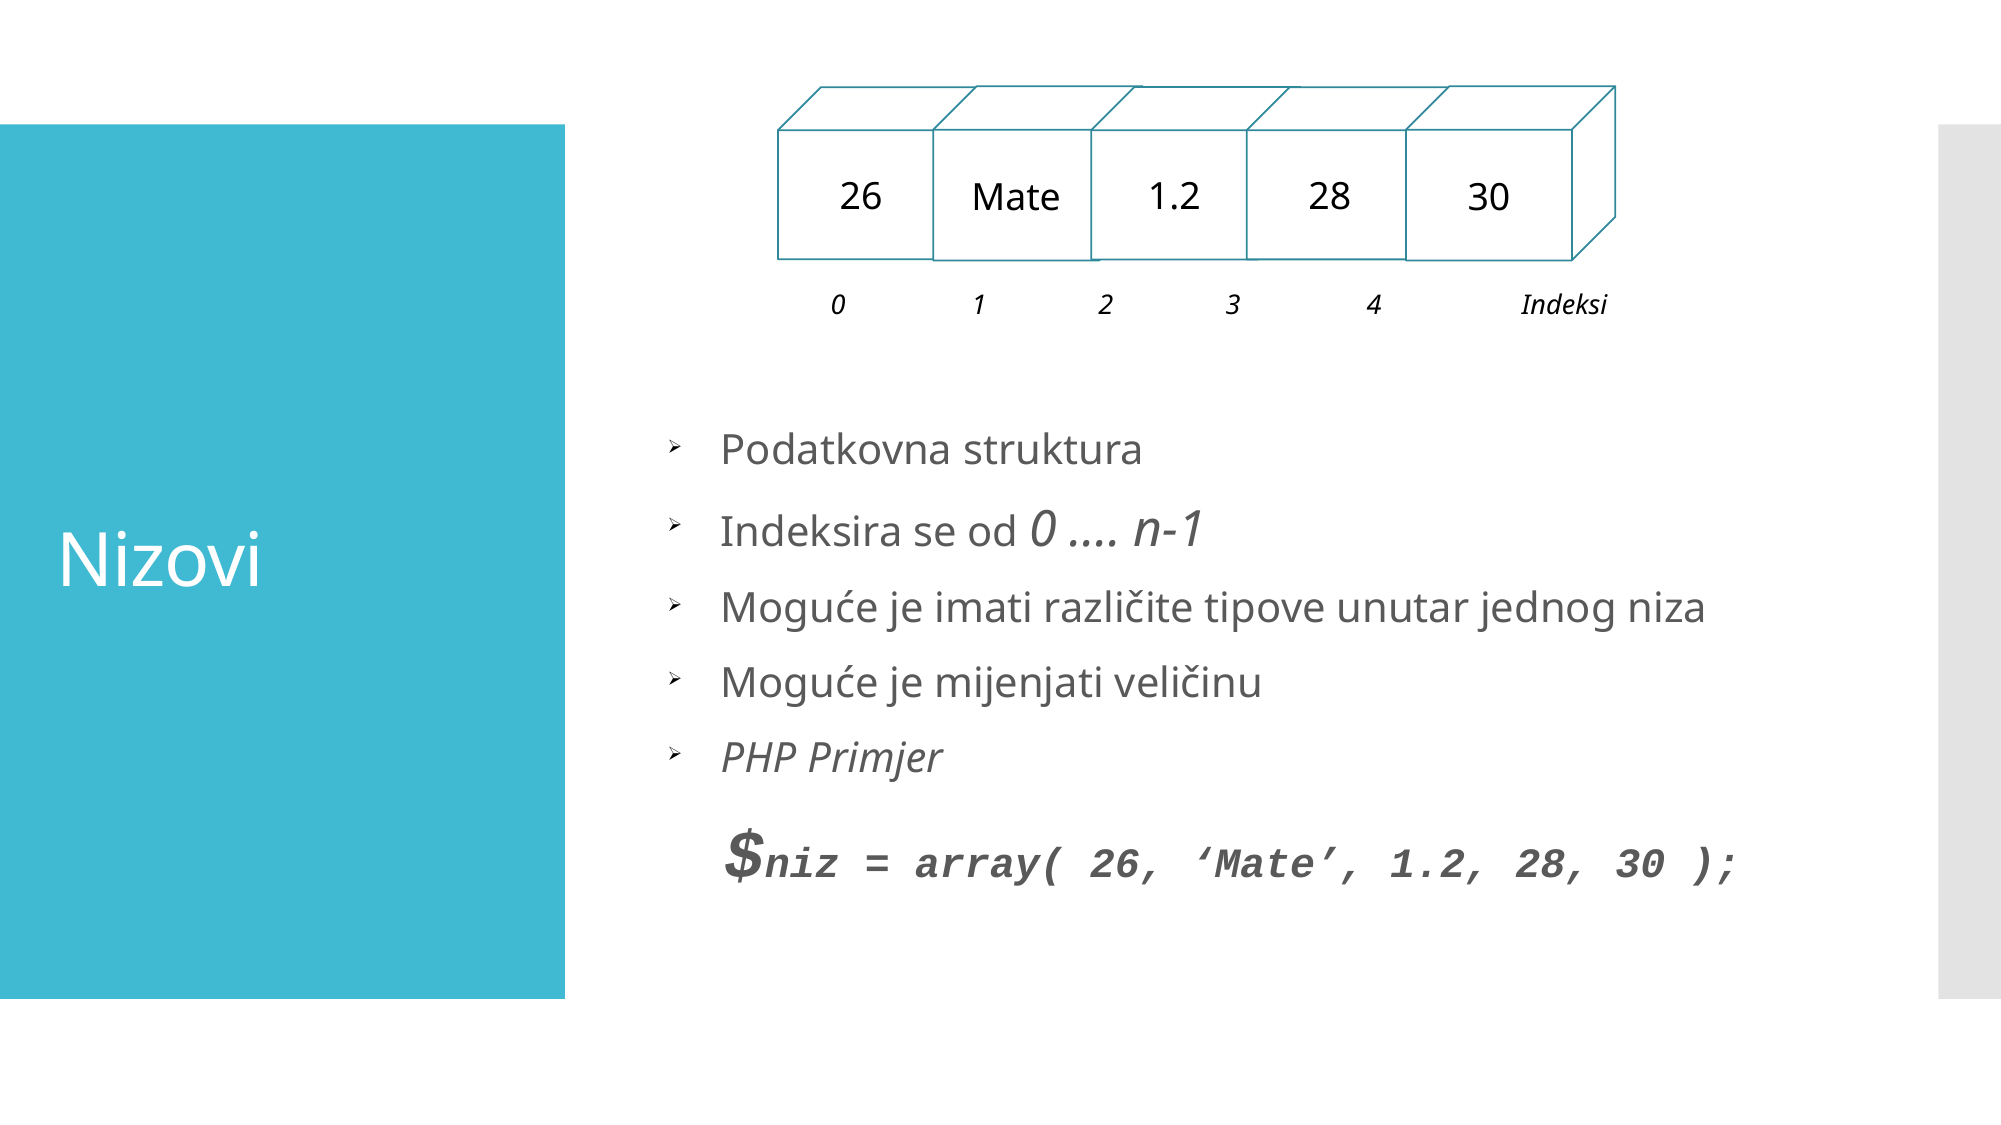

Mate
30
1.2
26
28
# Nizovi
 0 1 2 3 4	 Indeksi
Podatkovna struktura
Indeksira se od 0 .... n-1
Moguće je imati različite tipove unutar jednog niza
Moguće je mijenjati veličinu
PHP Primjer
	$niz = array( 26, ‘Mate’, 1.2, 28, 30 );